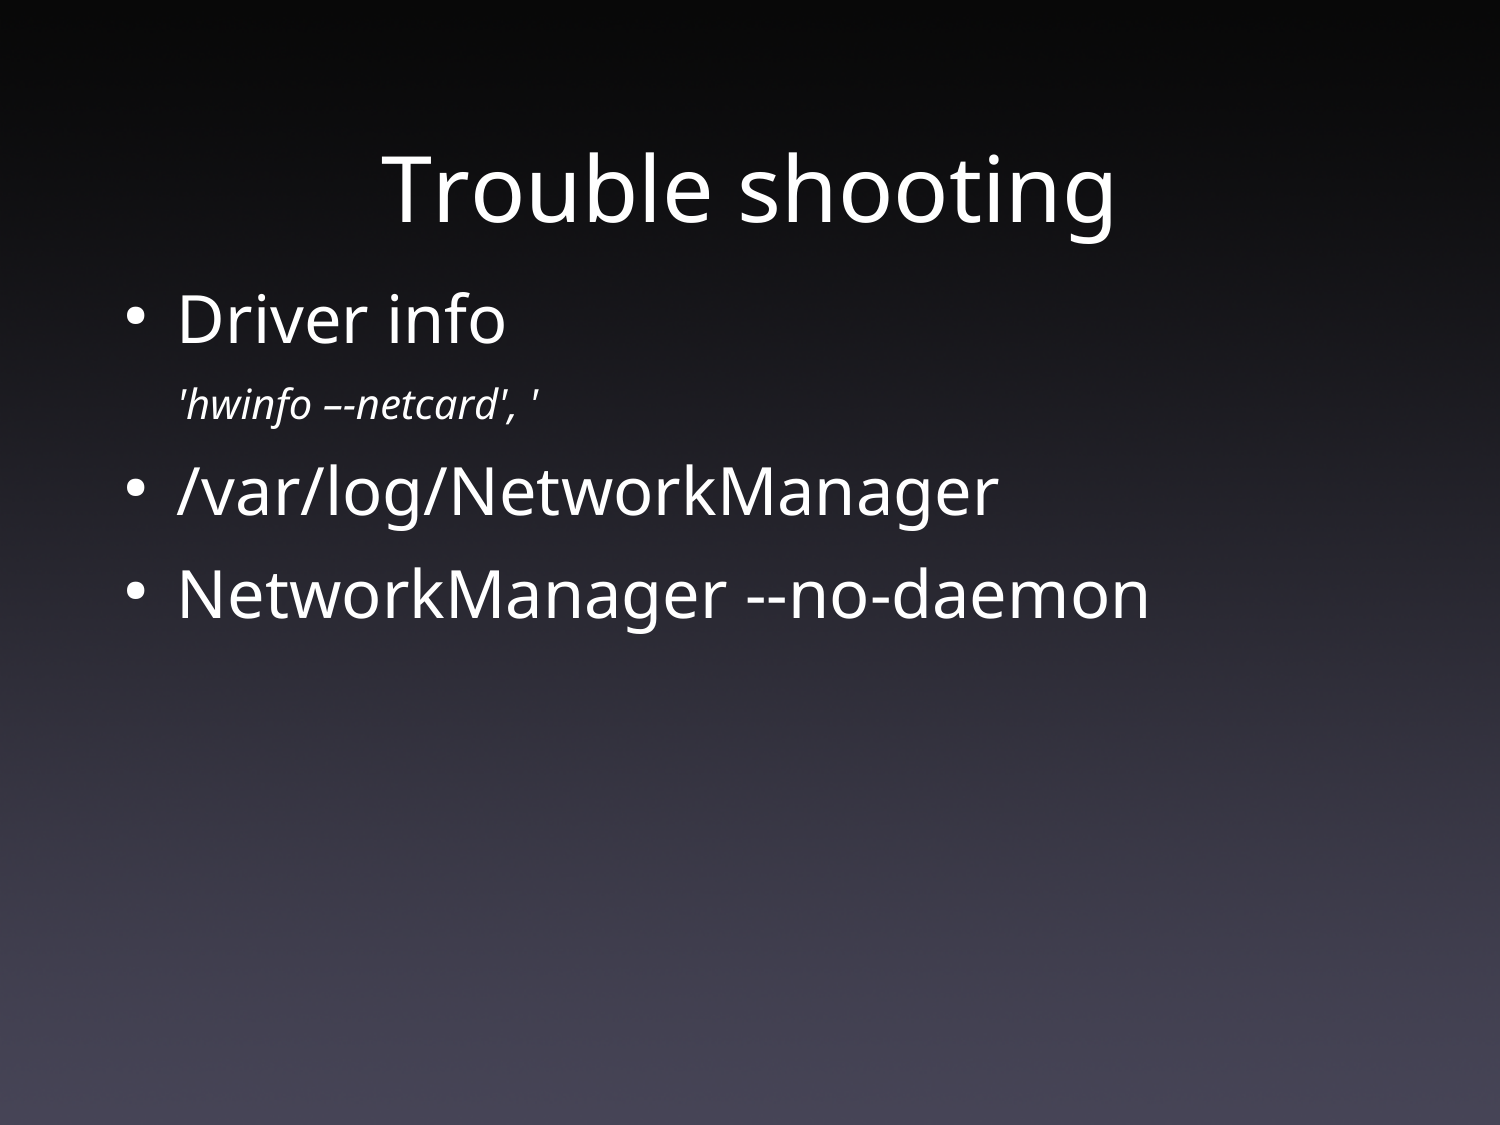

# Trouble shooting
Driver info
'hwinfo –-netcard', '
/var/log/NetworkManager
NetworkManager --no-daemon